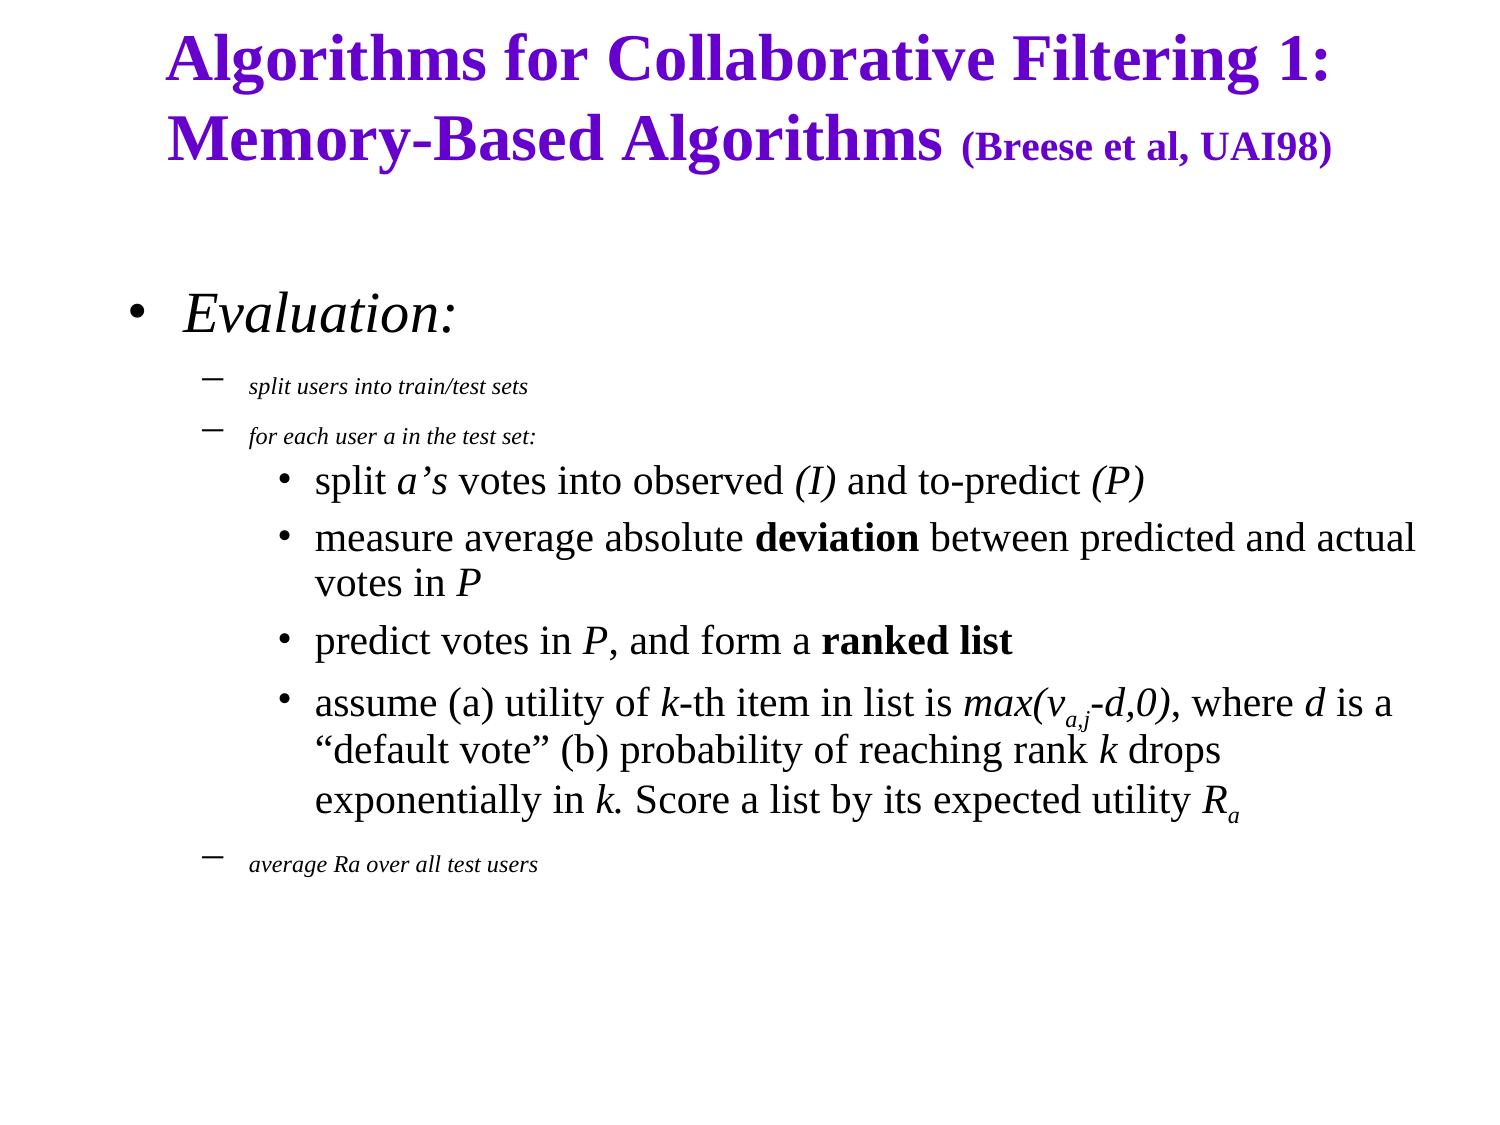

# Algorithms for Collaborative Filtering 1: Memory-Based Algorithms (Breese et al, UAI98)
Evaluation:
split users into train/test sets
for each user a in the test set:
split a’s votes into observed (I) and to-predict (P)
measure average absolute deviation between predicted and actual votes in P
predict votes in P, and form a ranked list
assume (a) utility of k-th item in list is max(va,j-d,0), where d is a “default vote” (b) probability of reaching rank k drops exponentially in k. Score a list by its expected utility Ra
average Ra over all test users